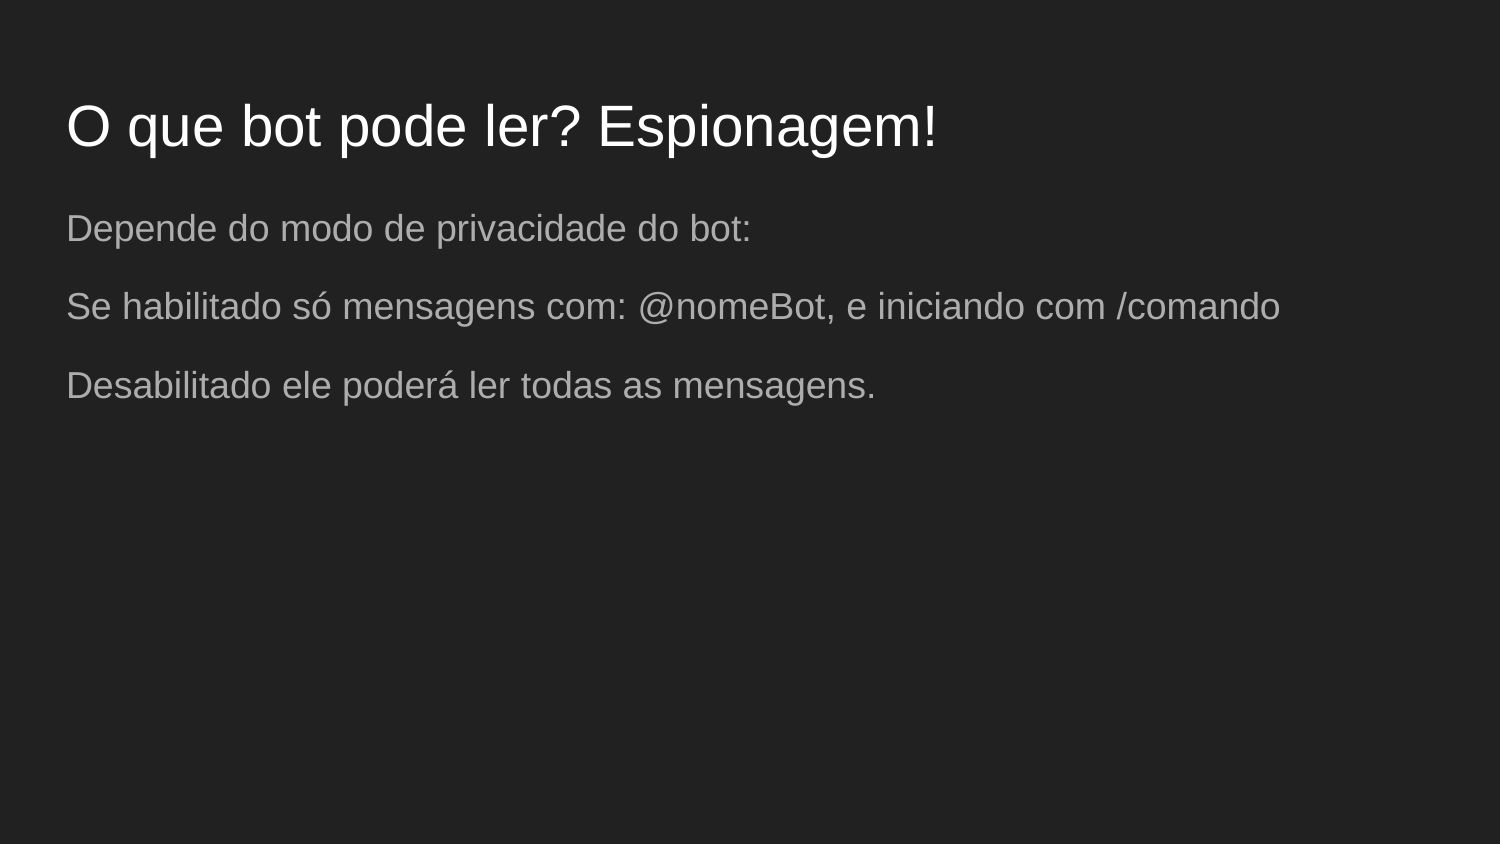

# O que bot pode ler? Espionagem!
Depende do modo de privacidade do bot:
Se habilitado só mensagens com: @nomeBot, e iniciando com /comando
Desabilitado ele poderá ler todas as mensagens.